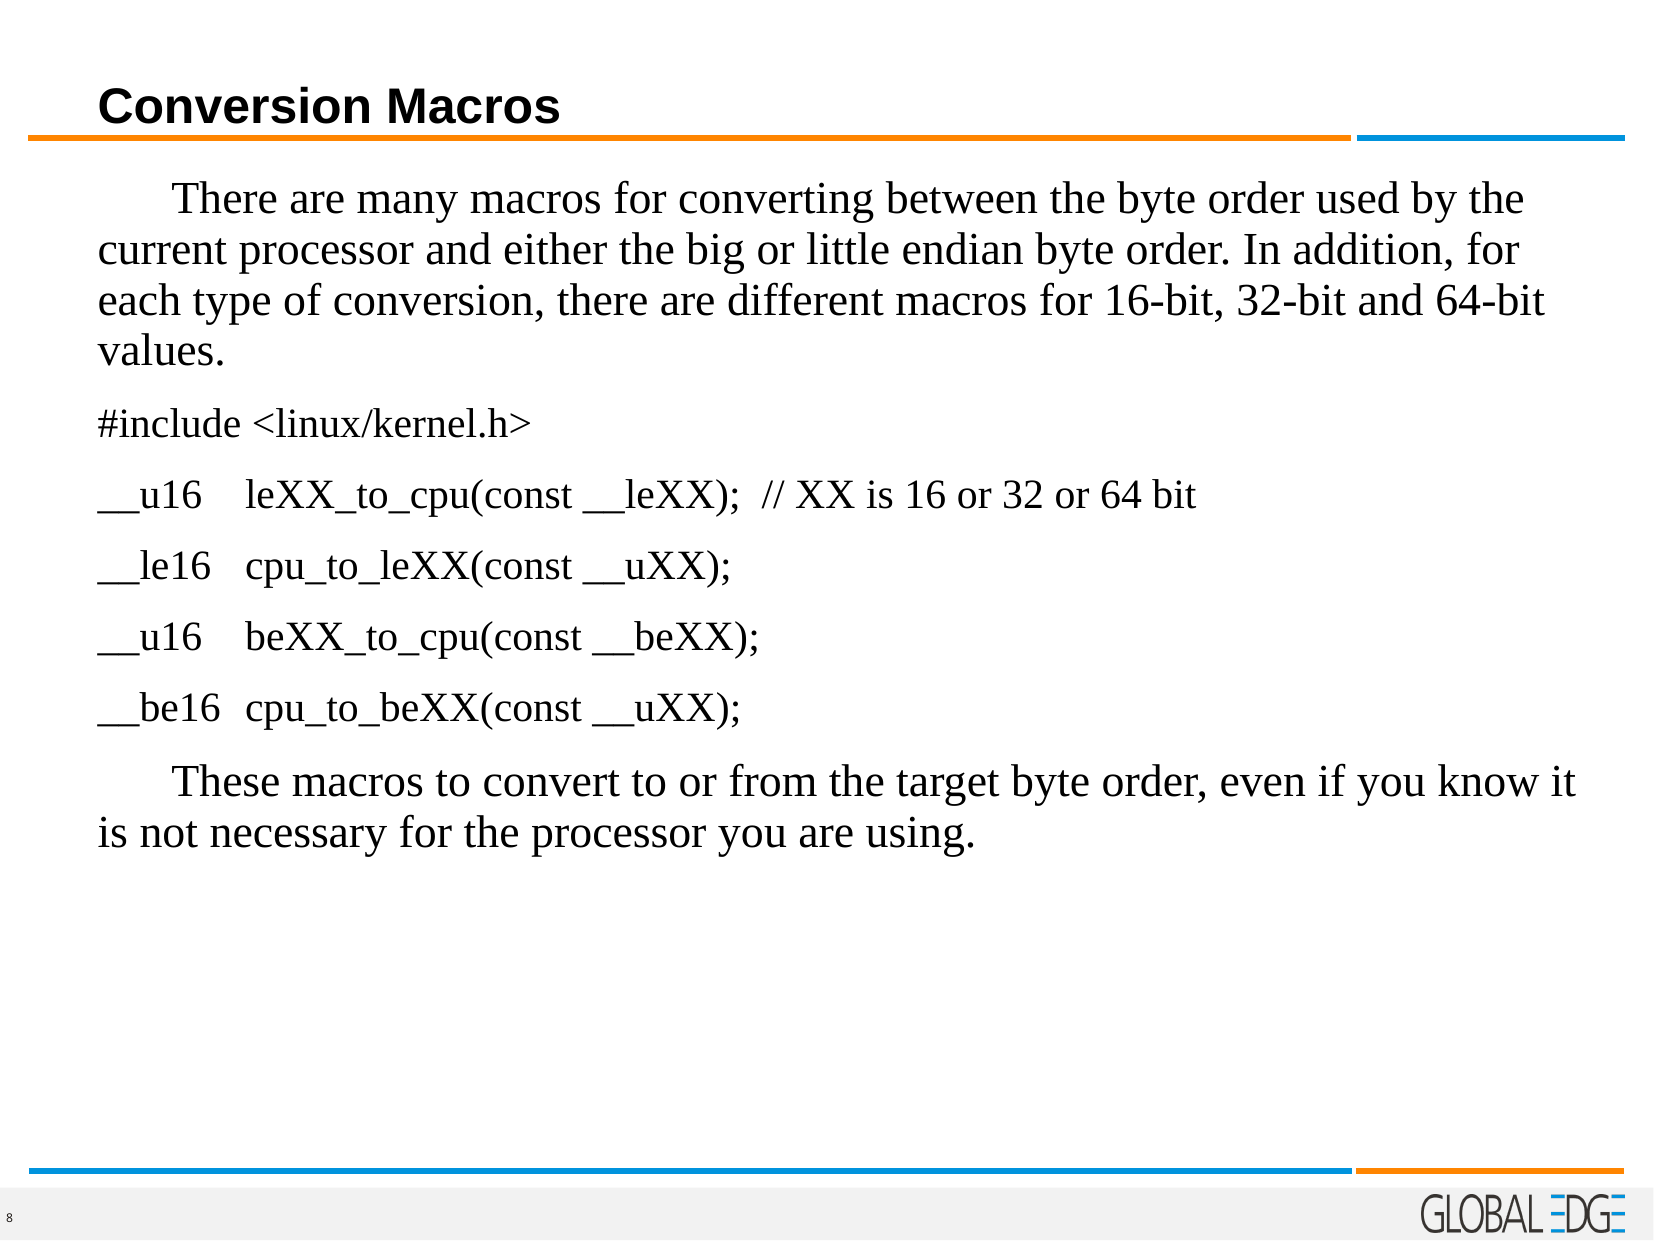

Conversion Macros
	There are many macros for converting between the byte order used by the current processor and either the big or little endian byte order. In addition, for each type of conversion, there are different macros for 16-bit, 32-bit and 64-bit values.
#include <linux/kernel.h>
__u16	leXX_to_cpu(const __leXX); // XX is 16 or 32 or 64 bit
__le16	cpu_to_leXX(const __uXX);
__u16	beXX_to_cpu(const __beXX);
__be16	cpu_to_beXX(const __uXX);
	These macros to convert to or from the target byte order, even if you know it is not necessary for the processor you are using.